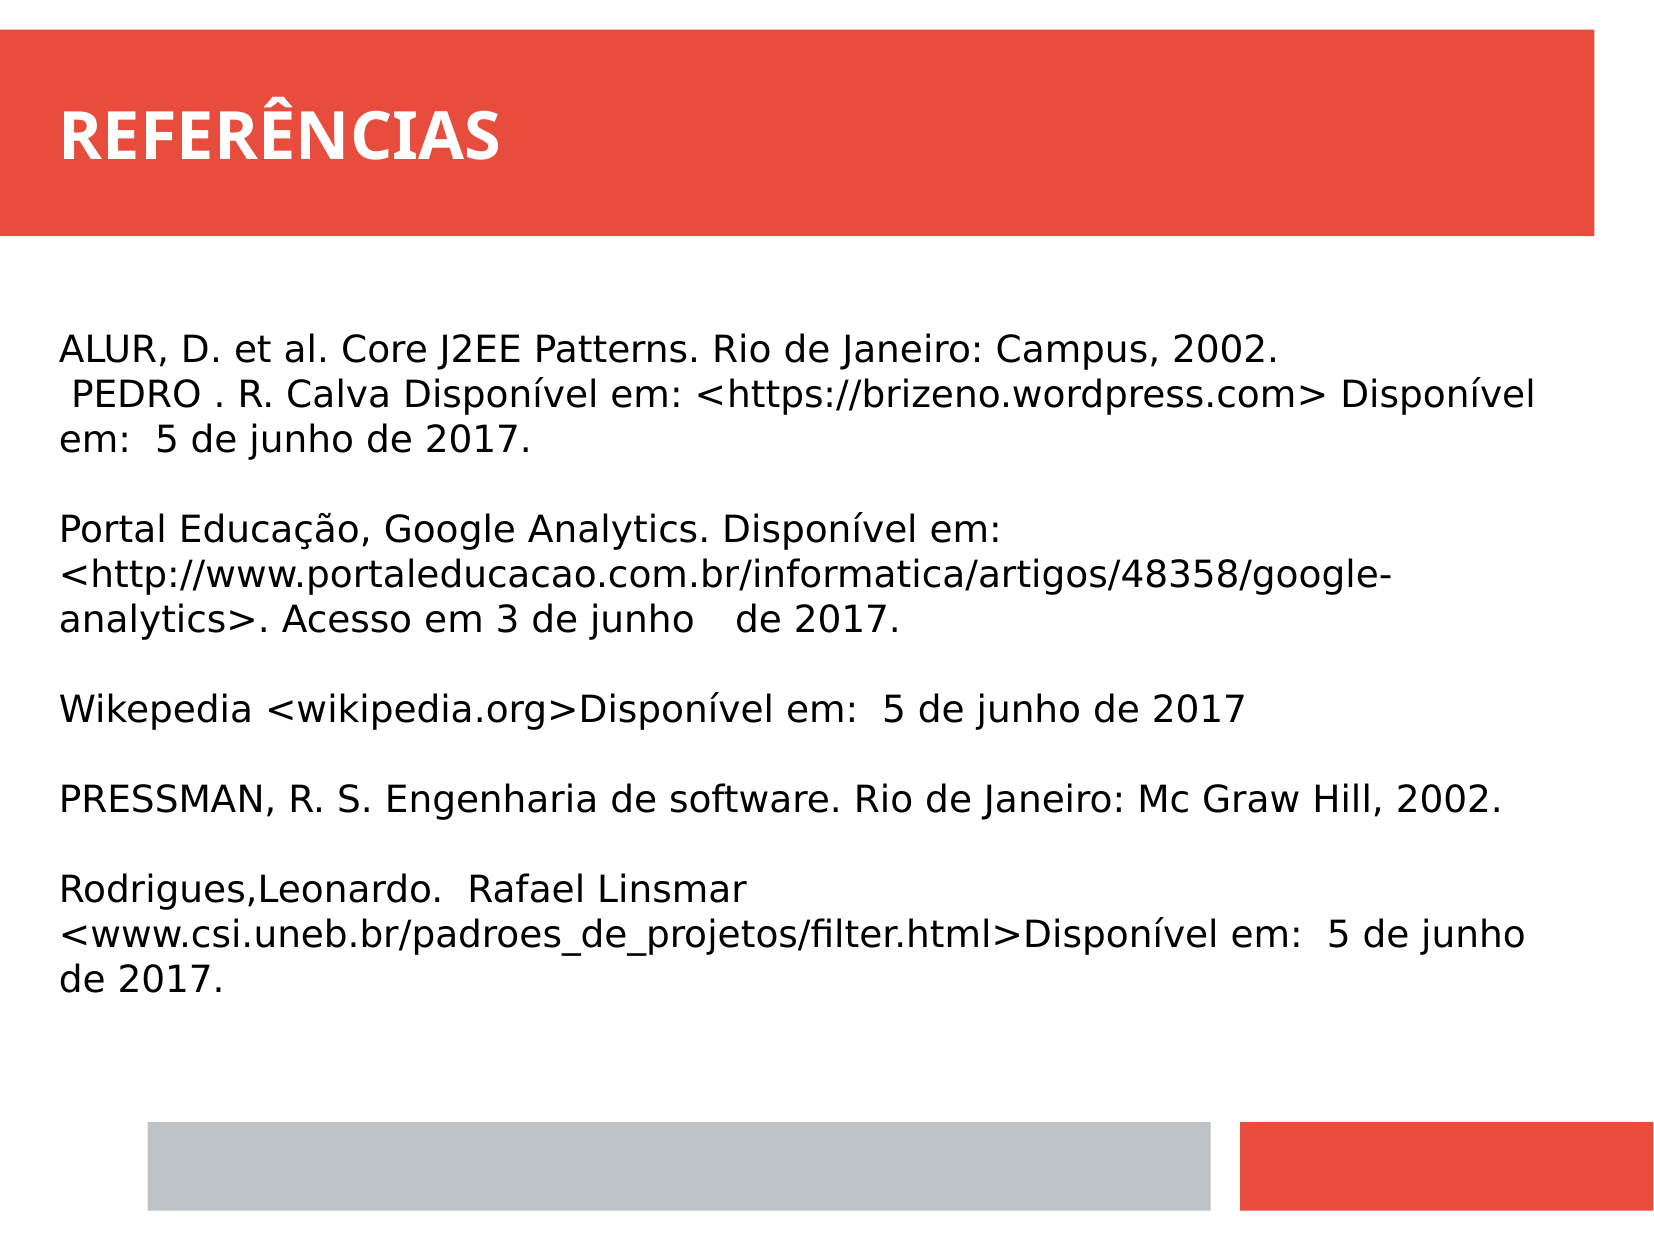

# REFERÊNCIAS
ALUR, D. et al. Core J2EE Patterns. Rio de Janeiro: Campus, 2002.
 PEDRO . R. Calva Disponível em: <https://brizeno.wordpress.com> Disponível em: 5 de junho de 2017.
Portal Educação, Google Analytics. Disponível em: <http://www.portaleducacao.com.br/informatica/artigos/48358/google-analytics>. Acesso em 3 de junho	 de 2017.
Wikepedia <wikipedia.org>Disponível em: 5 de junho de 2017
PRESSMAN, R. S. Engenharia de software. Rio de Janeiro: Mc Graw Hill, 2002.
Rodrigues,Leonardo. Rafael Linsmar <www.csi.uneb.br/padroes_de_projetos/filter.html>Disponível em: 5 de junho de 2017.